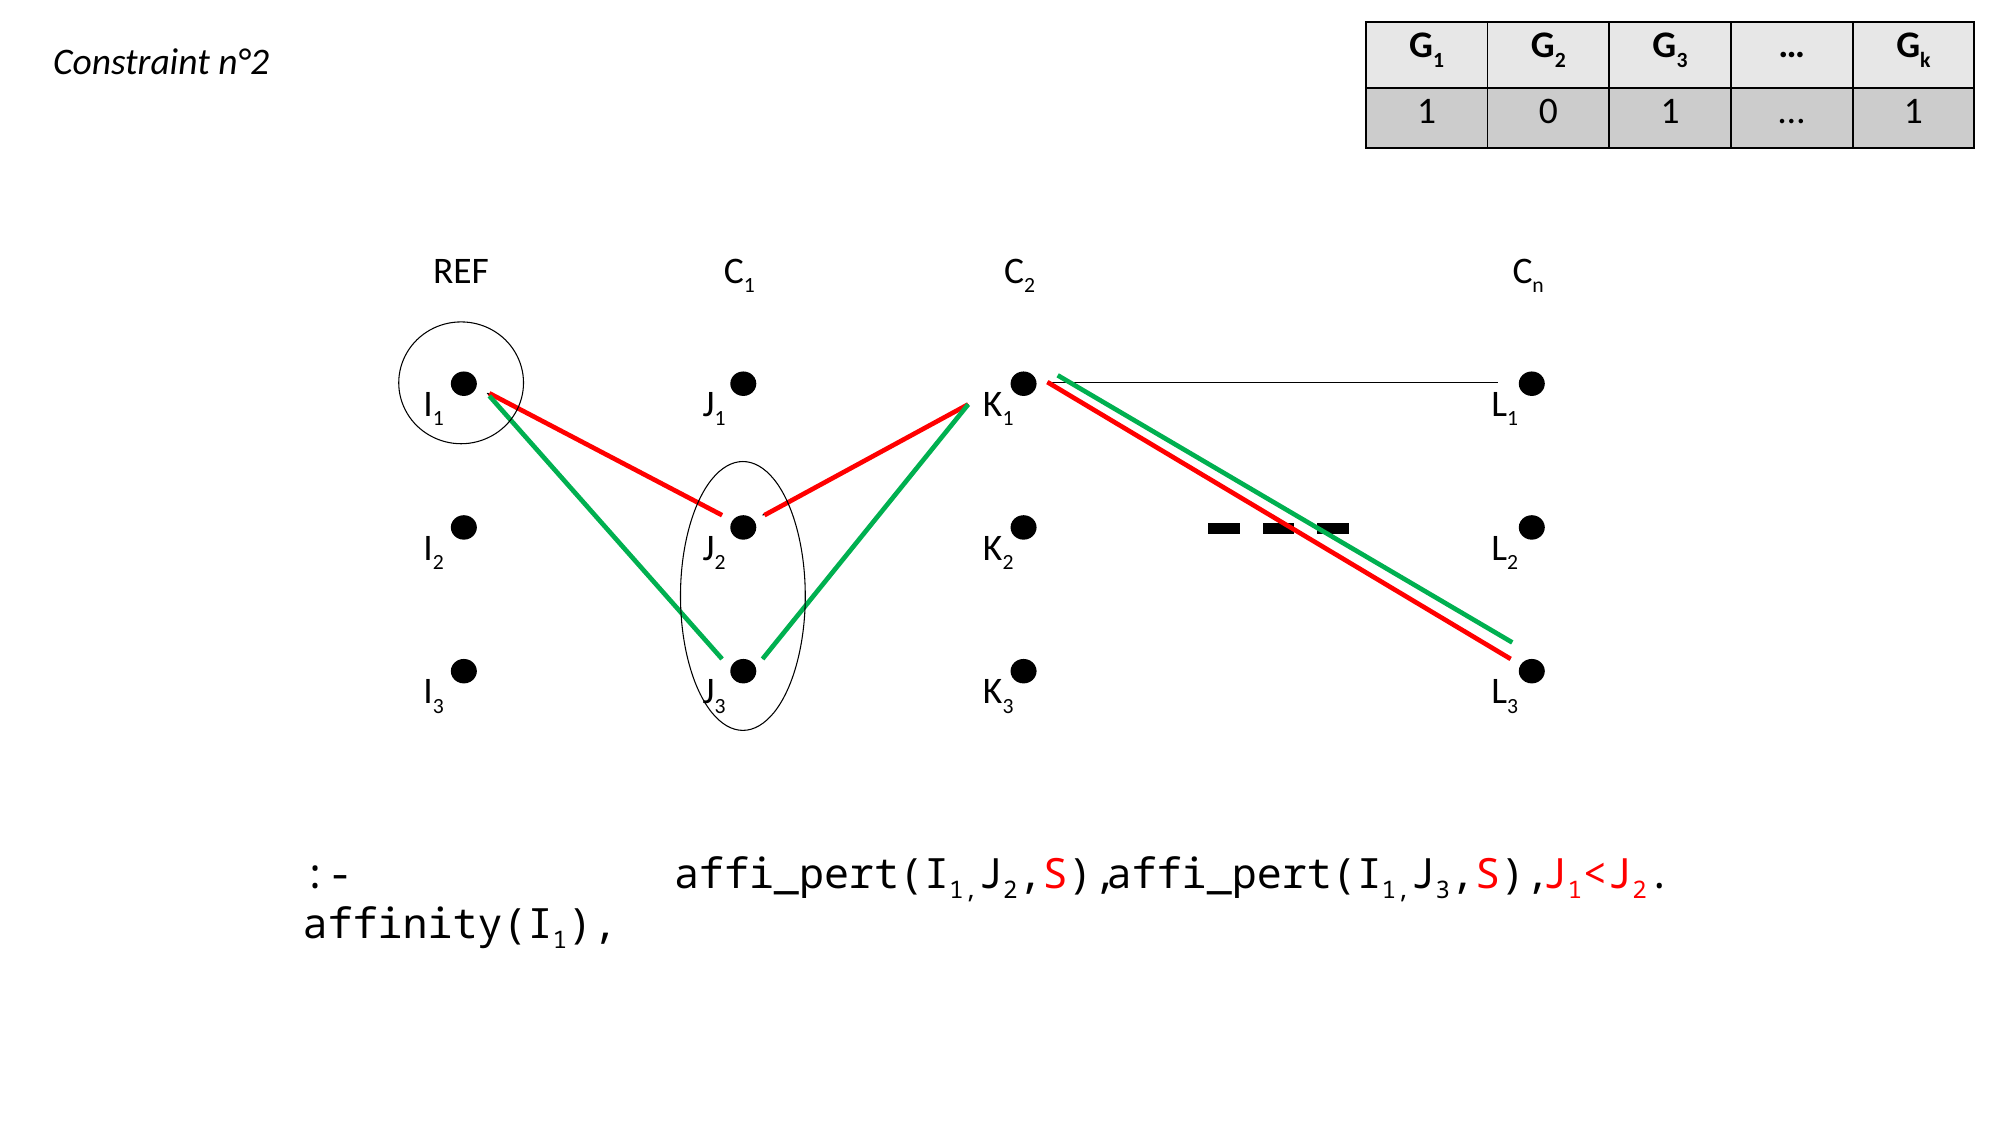

| G1 | G2 | G3 | … | Gk |
| --- | --- | --- | --- | --- |
| 1 | 0 | 1 | … | 1 |
Constraint n°2
REF
C1
C2
Cn
:- affinity(I1),
I1
J1
K1
L1
affi_pert(I1,J2,S),
affi_pert(I1,J3,S),
J1<J2.
I2
J2
K2
L2
I3
J3
K3
L3